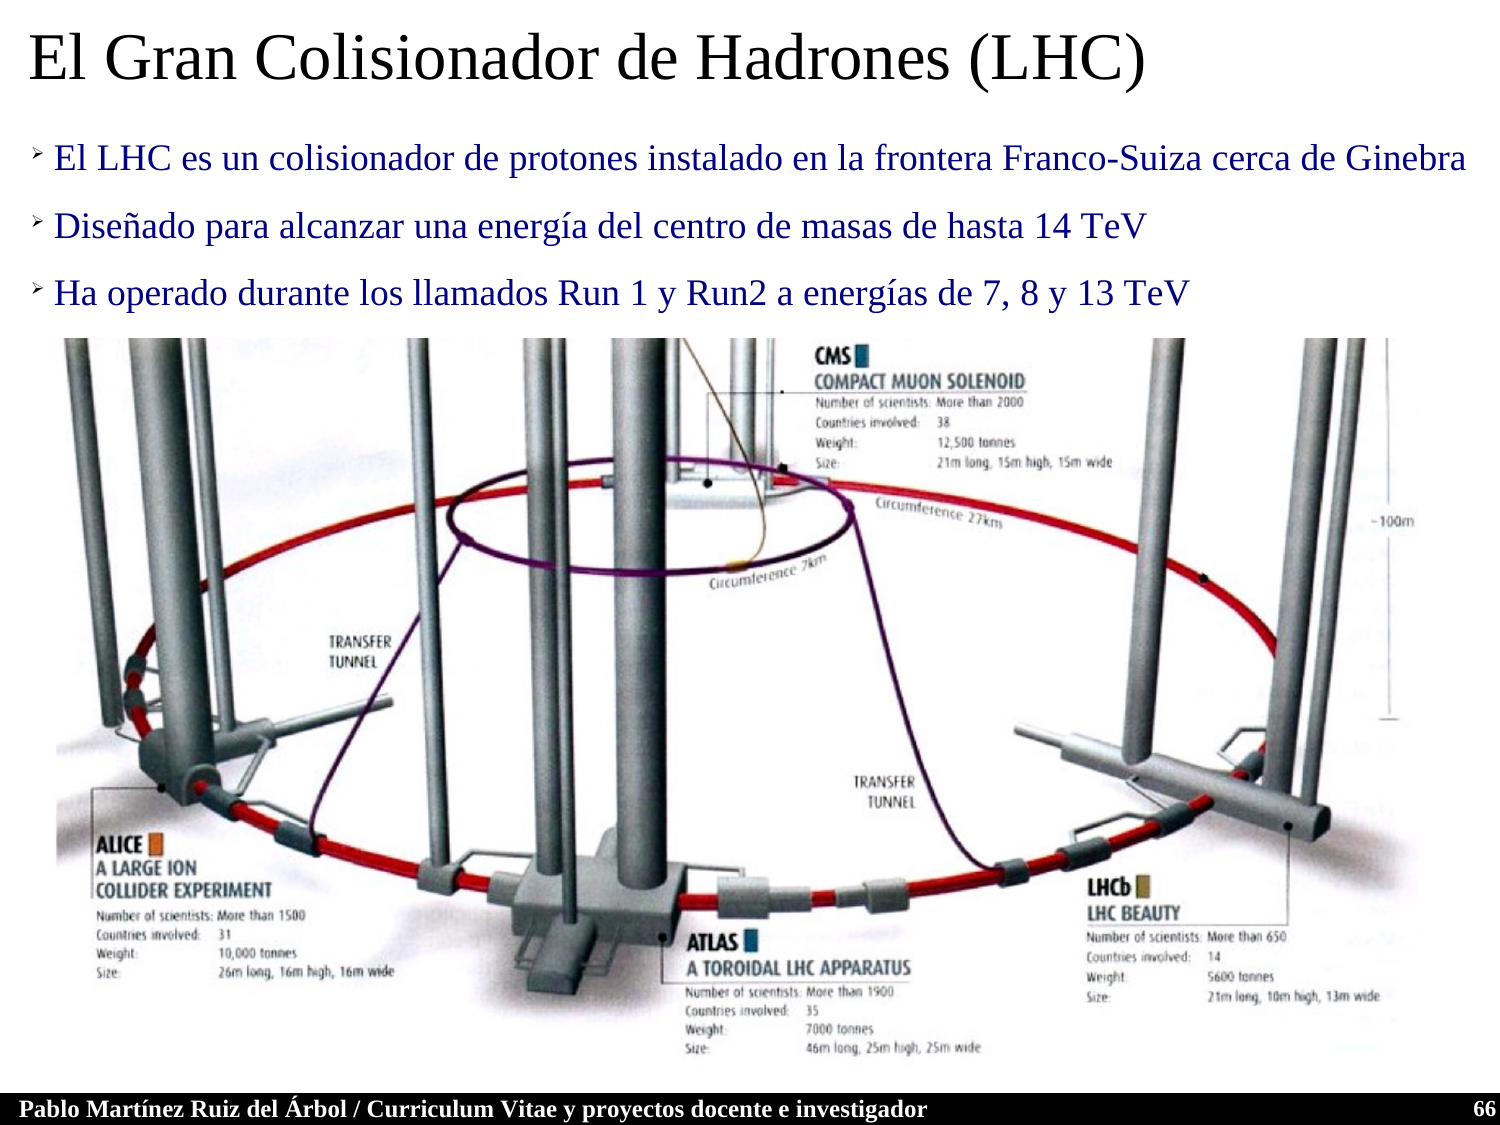

El Gran Colisionador de Hadrones (LHC)
 El LHC es un colisionador de protones instalado en la frontera Franco-Suiza cerca de Ginebra
 Diseñado para alcanzar una energía del centro de masas de hasta 14 TeV
 Ha operado durante los llamados Run 1 y Run2 a energías de 7, 8 y 13 TeV
66